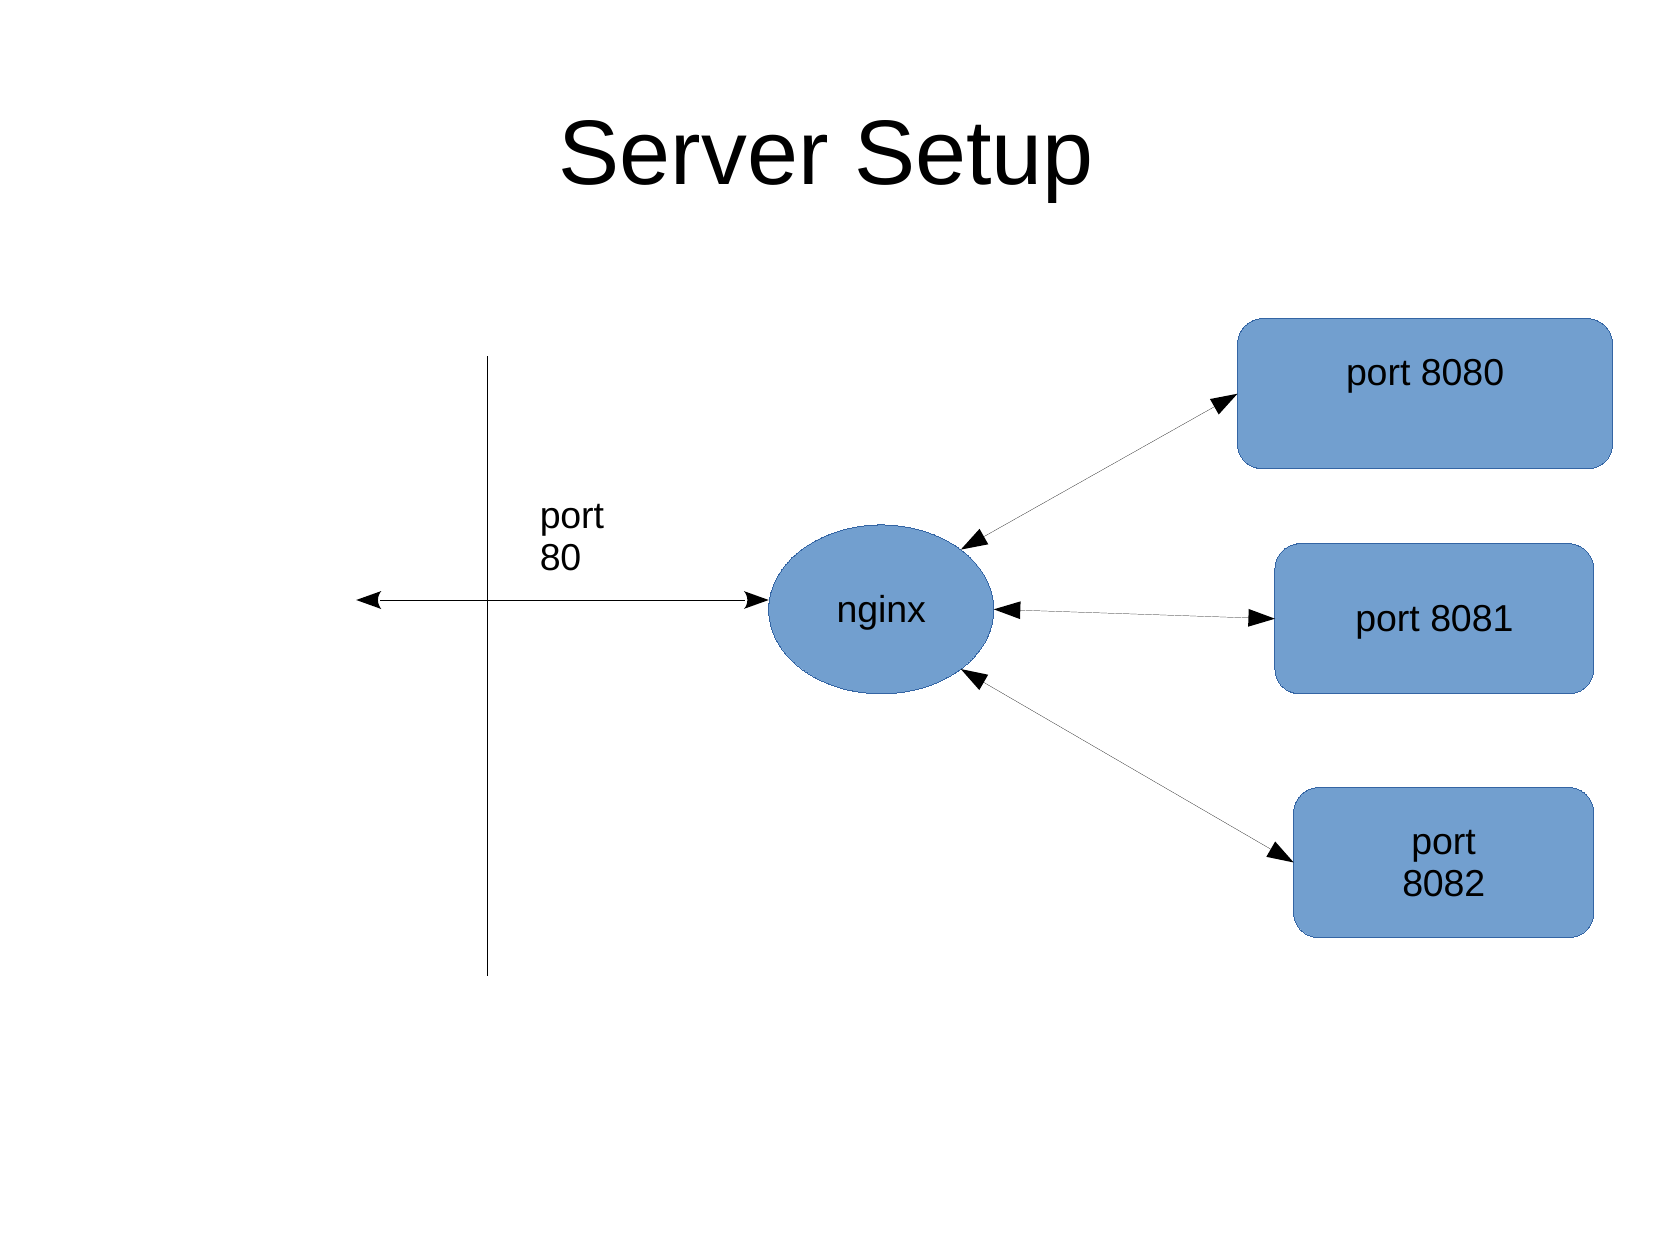

# Server Setup
port 8080
port 80
nginx
port 8081
port
8082